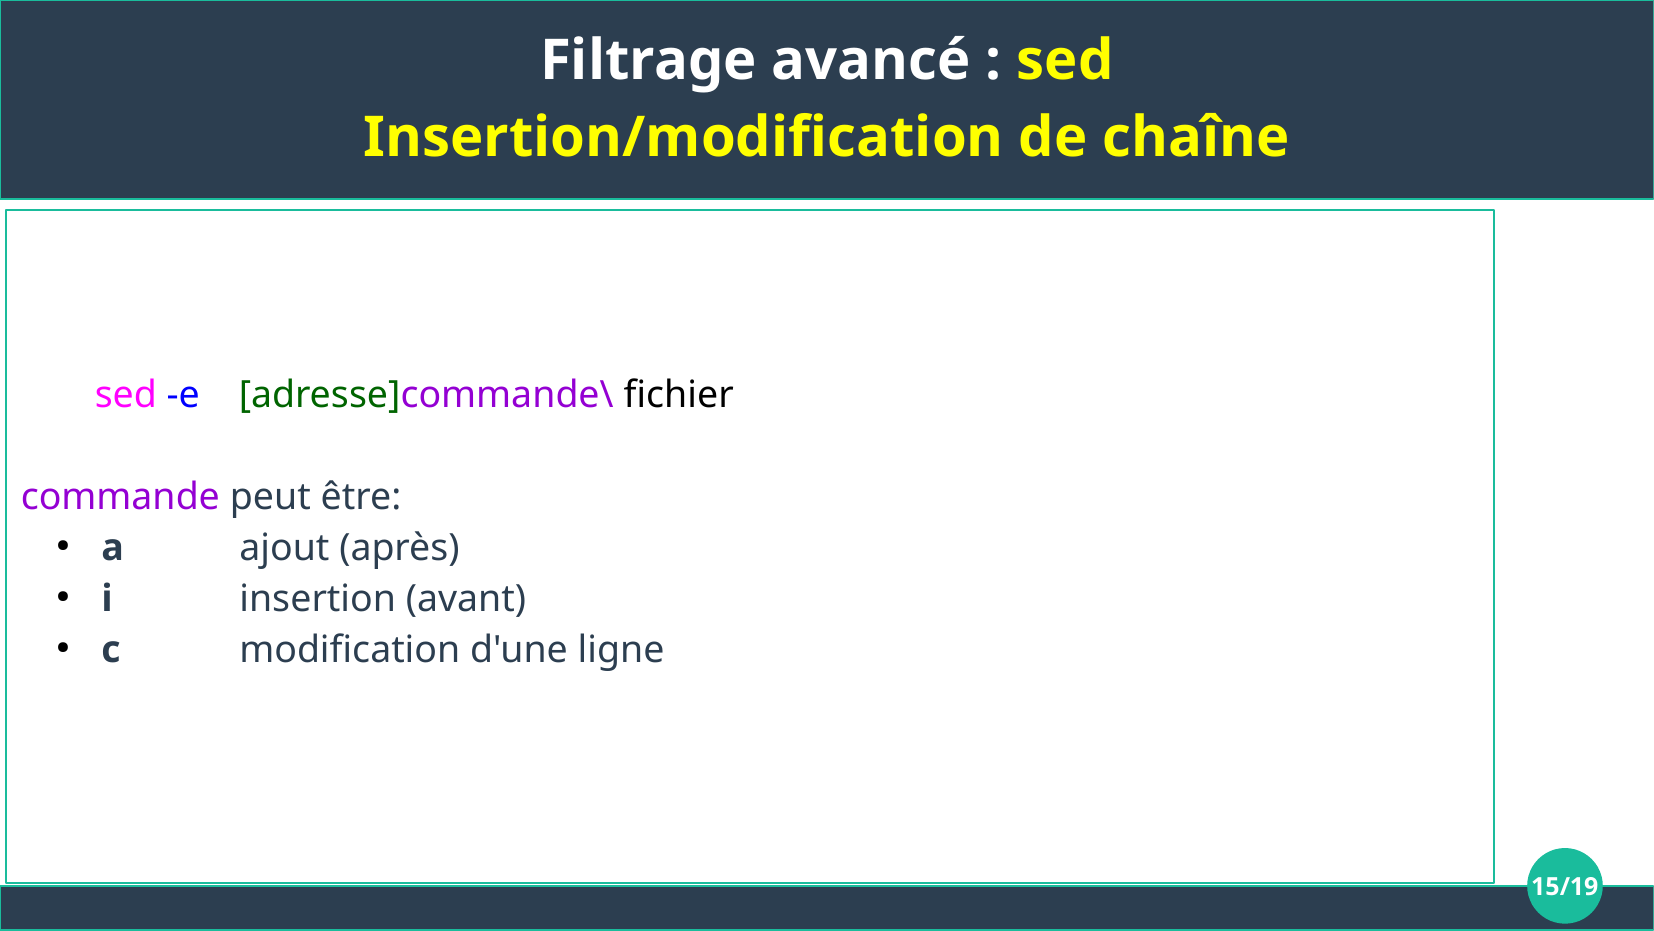

# Filtrage avancé : sed Insertion/modification de chaîne
	sed -e [adresse]commande\ fichier
commande peut être:
 a		ajout (après)
 i		insertion (avant)
 c		modification d'une ligne
15